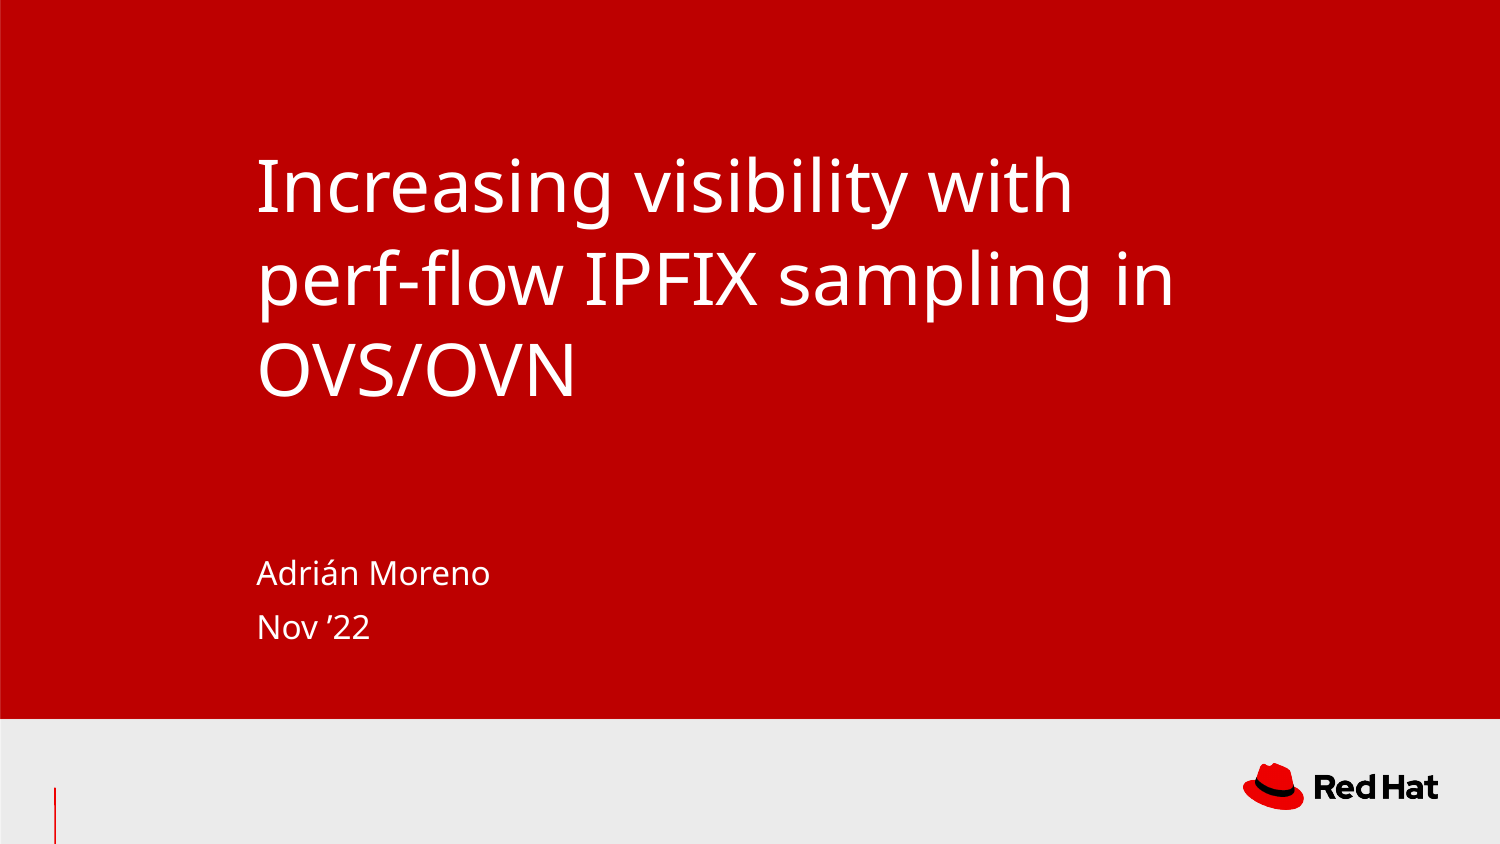

# Increasing visibility with perf-flow IPFIX sampling in OVS/OVN
Adrián Moreno
Nov ’22